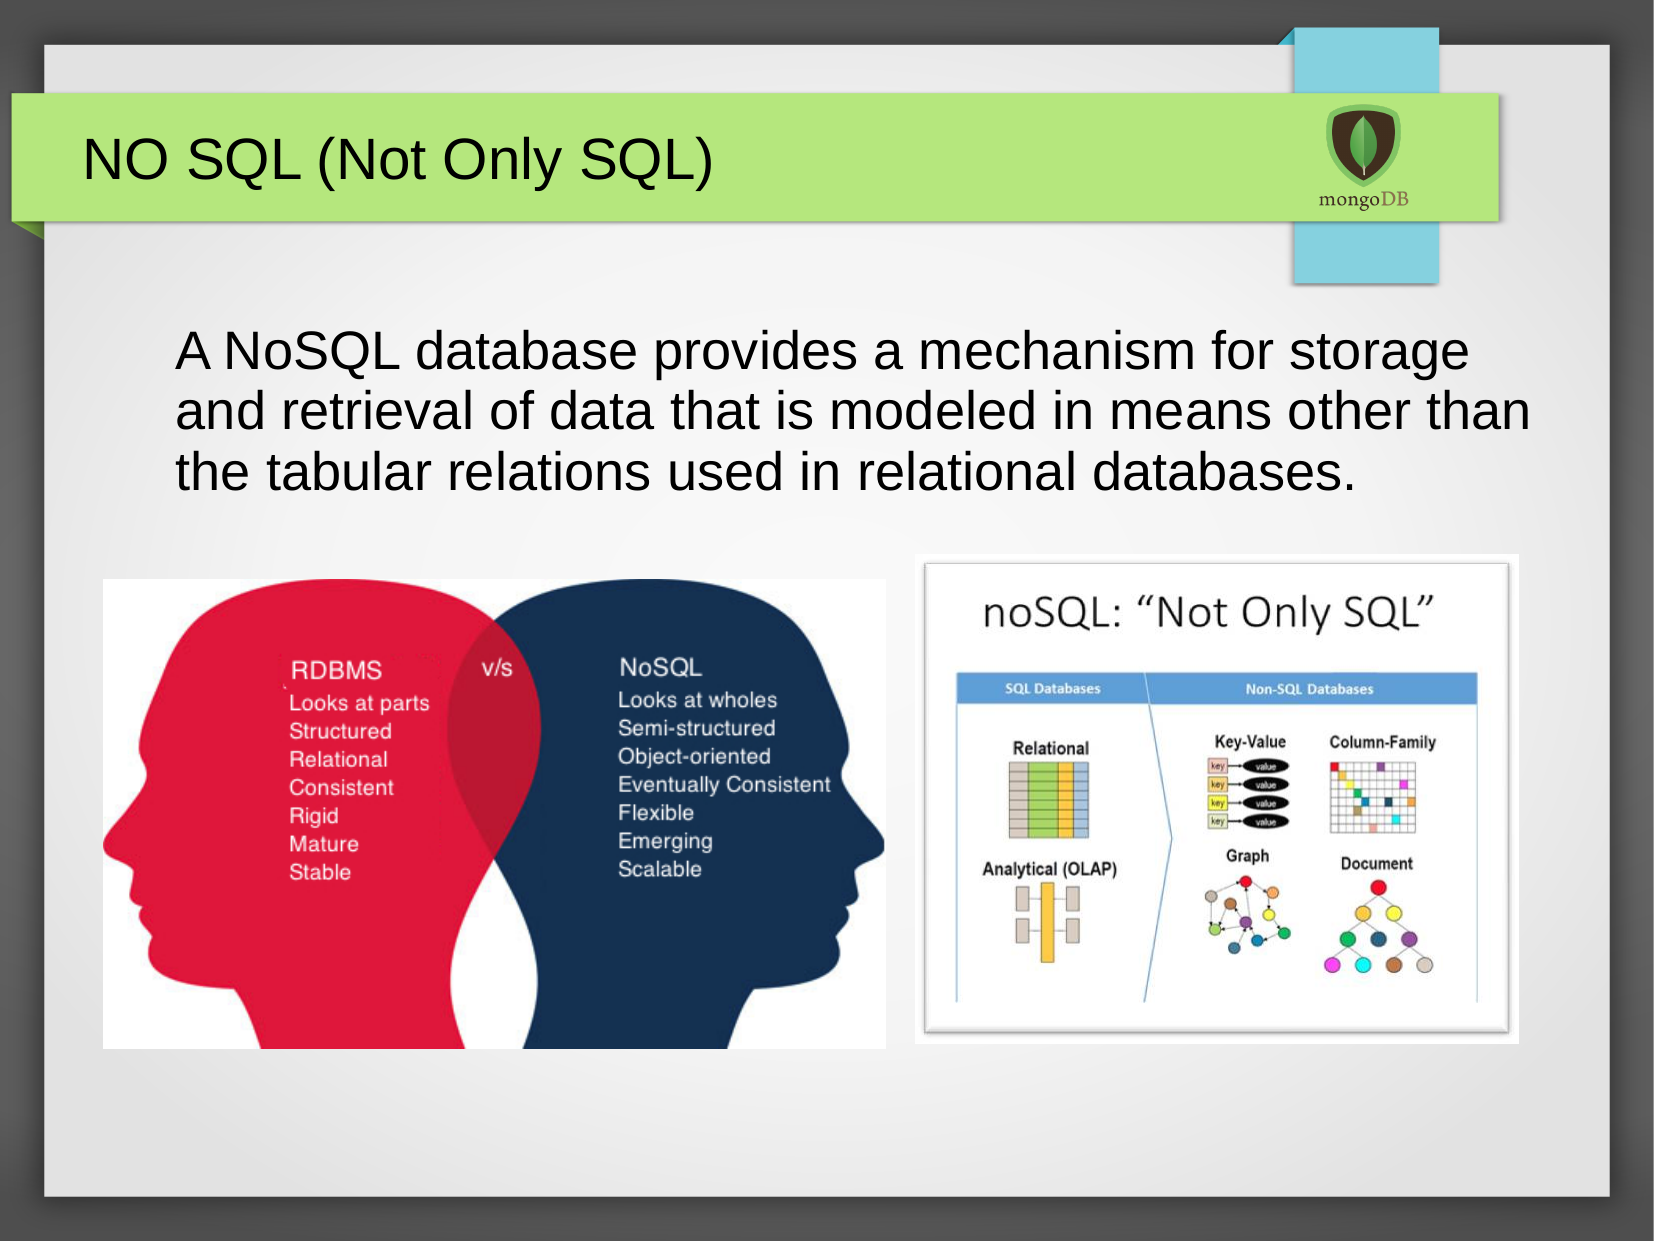

# NO SQL (Not Only SQL)
A NoSQL database provides a mechanism for storage and retrieval of data that is modeled in means other than the tabular relations used in relational databases.